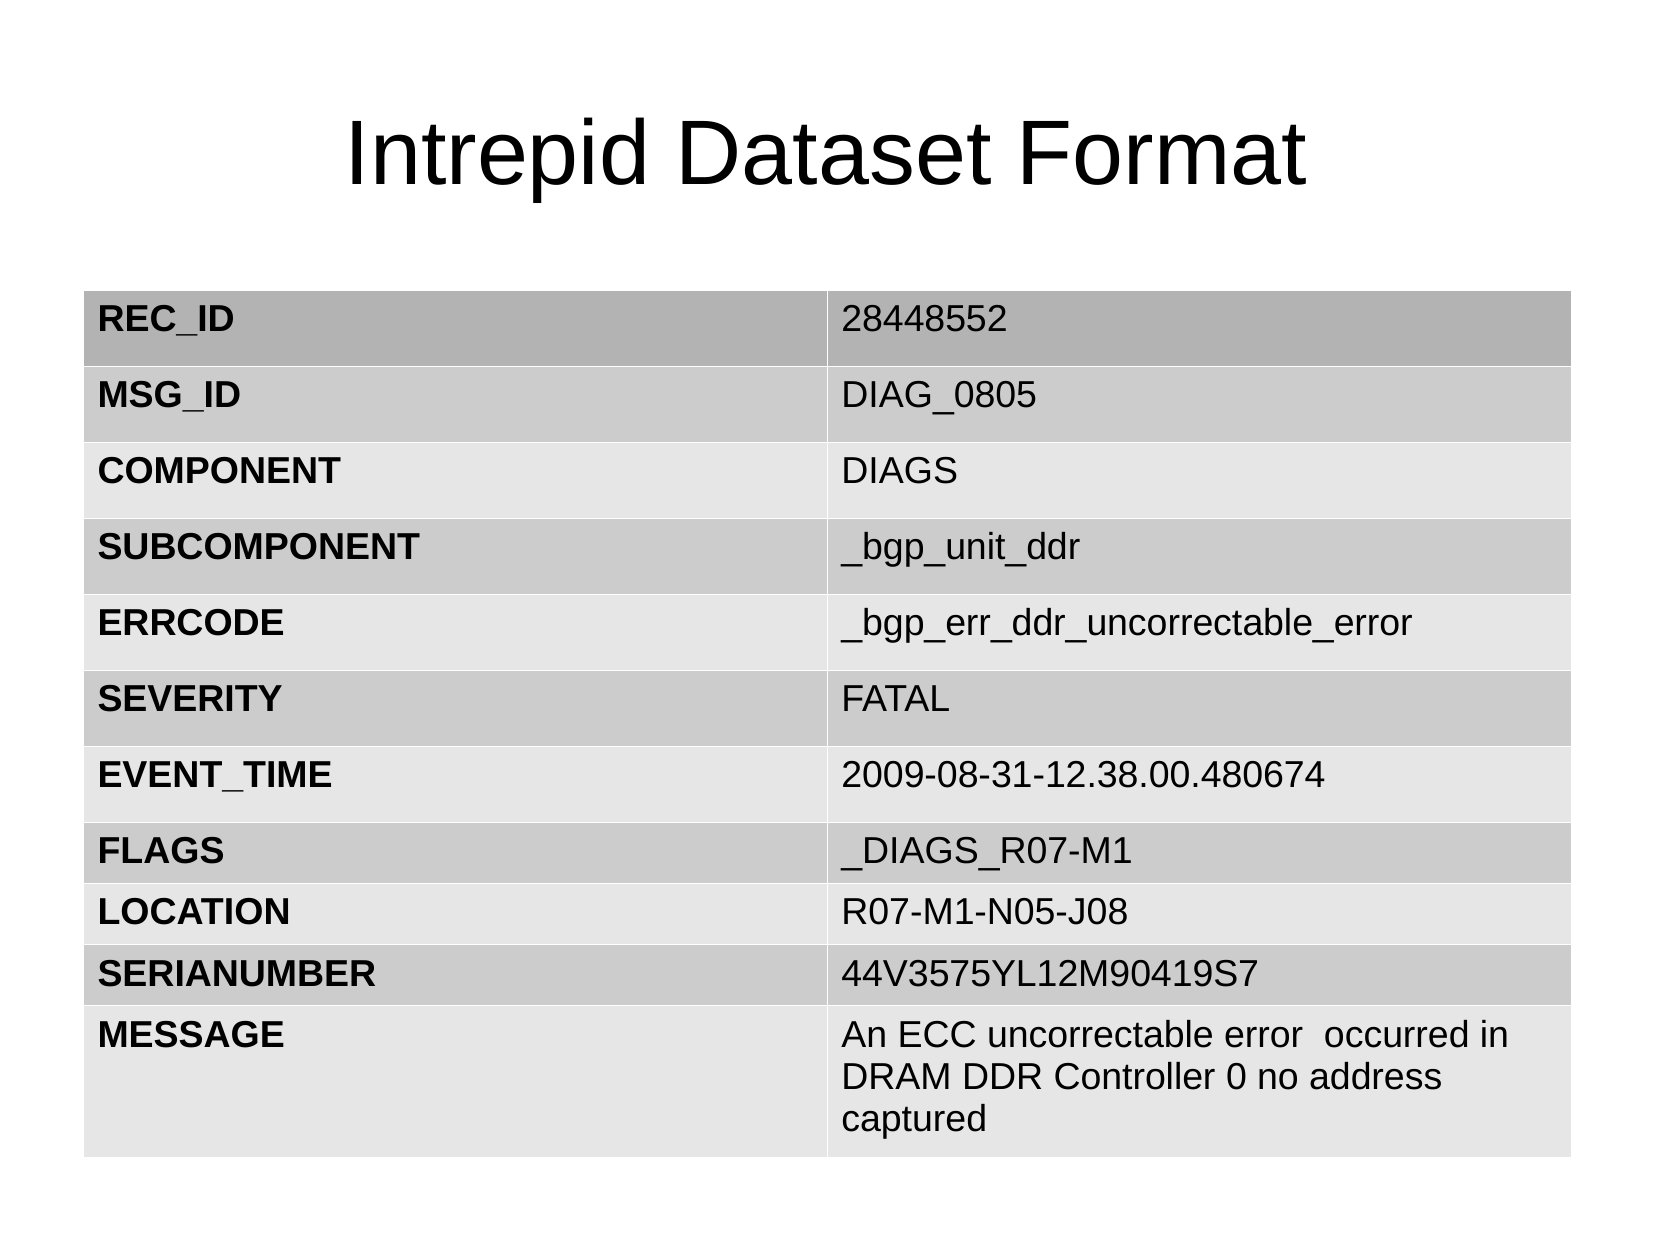

# Intrepid Dataset Format
| REC\_ID | 28448552 |
| --- | --- |
| MSG\_ID | DIAG\_0805 |
| COMPONENT | DIAGS |
| SUBCOMPONENT | \_bgp\_unit\_ddr |
| ERRCODE | \_bgp\_err\_ddr\_uncorrectable\_error |
| SEVERITY | FATAL |
| EVENT\_TIME | 2009-08-31-12.38.00.480674 |
| FLAGS | \_DIAGS\_R07-M1 |
| LOCATION | R07-M1-N05-J08 |
| SERIANUMBER | 44V3575YL12M90419S7 |
| MESSAGE | An ECC uncorrectable error occurred in DRAM DDR Controller 0 no address captured |